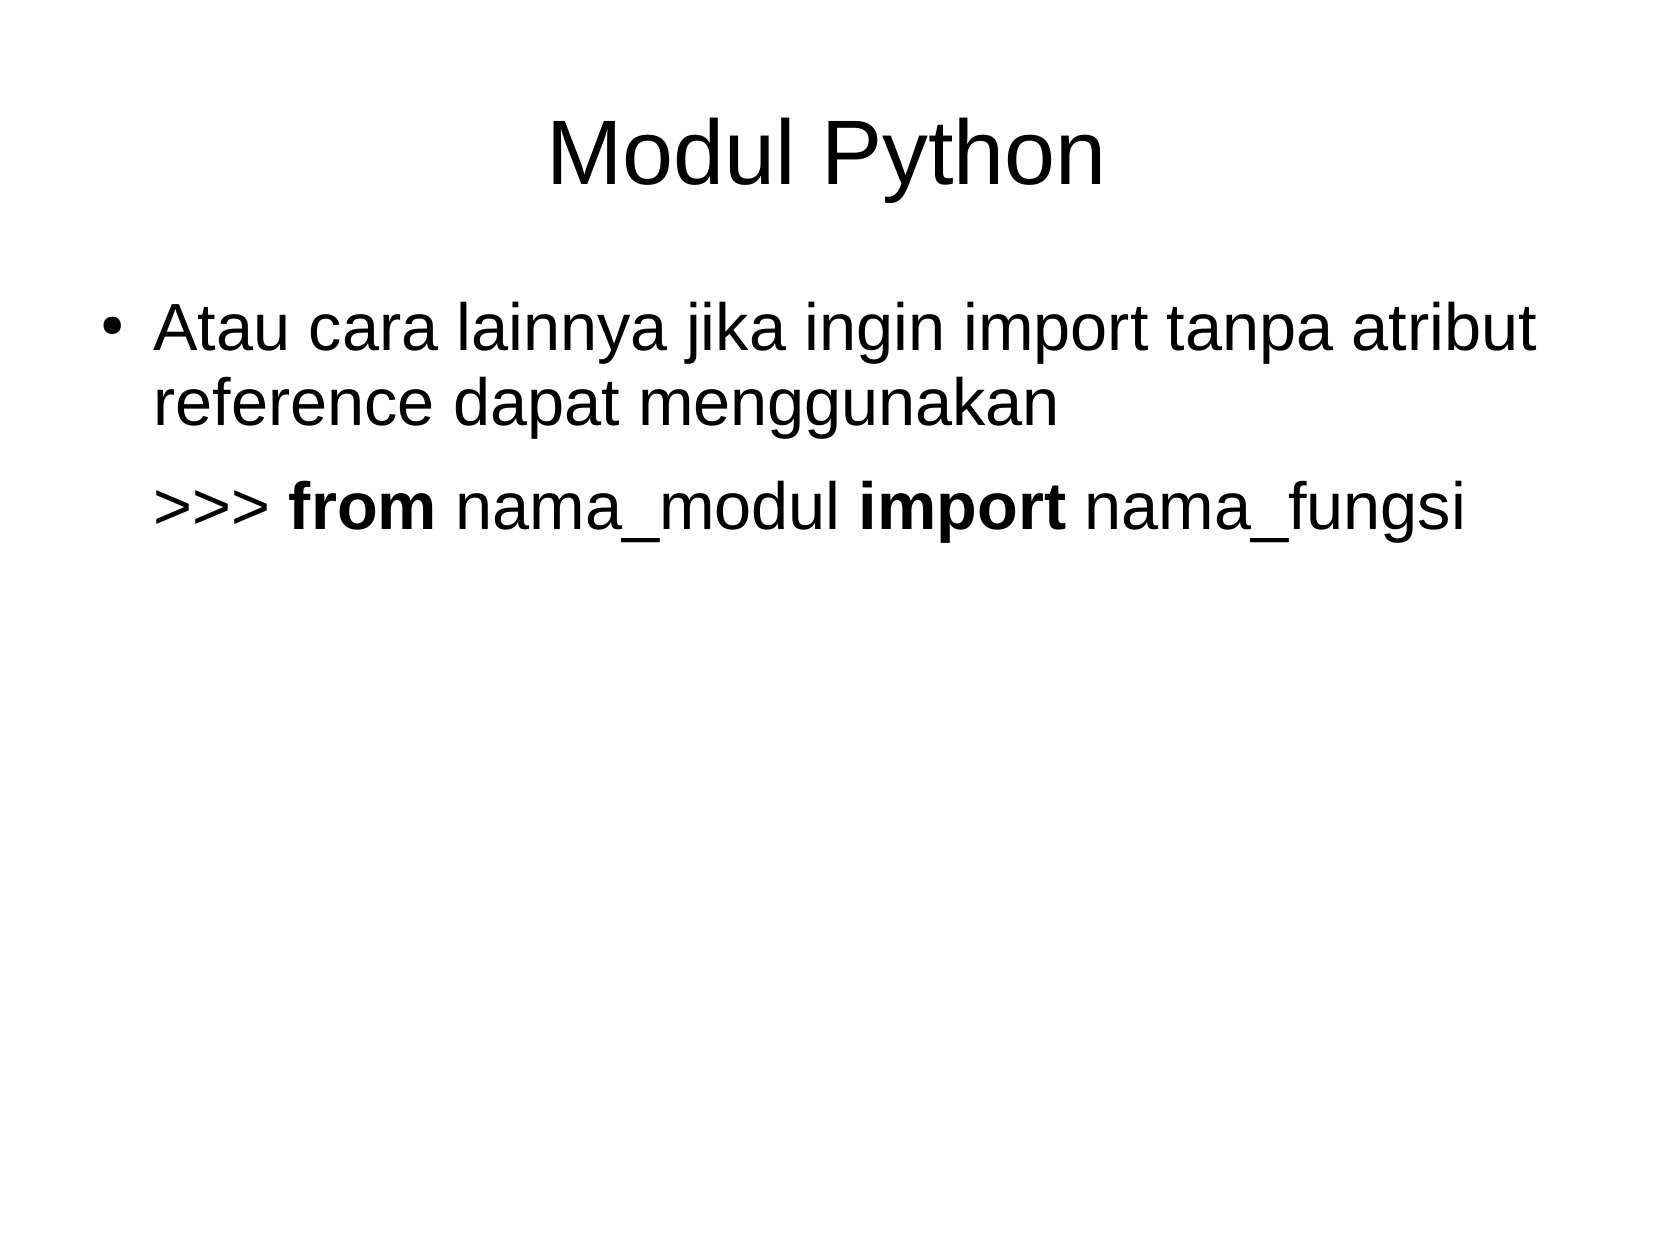

# Modul Python
Atau cara lainnya jika ingin import tanpa atribut reference dapat menggunakan
>>> from nama_modul import nama_fungsi